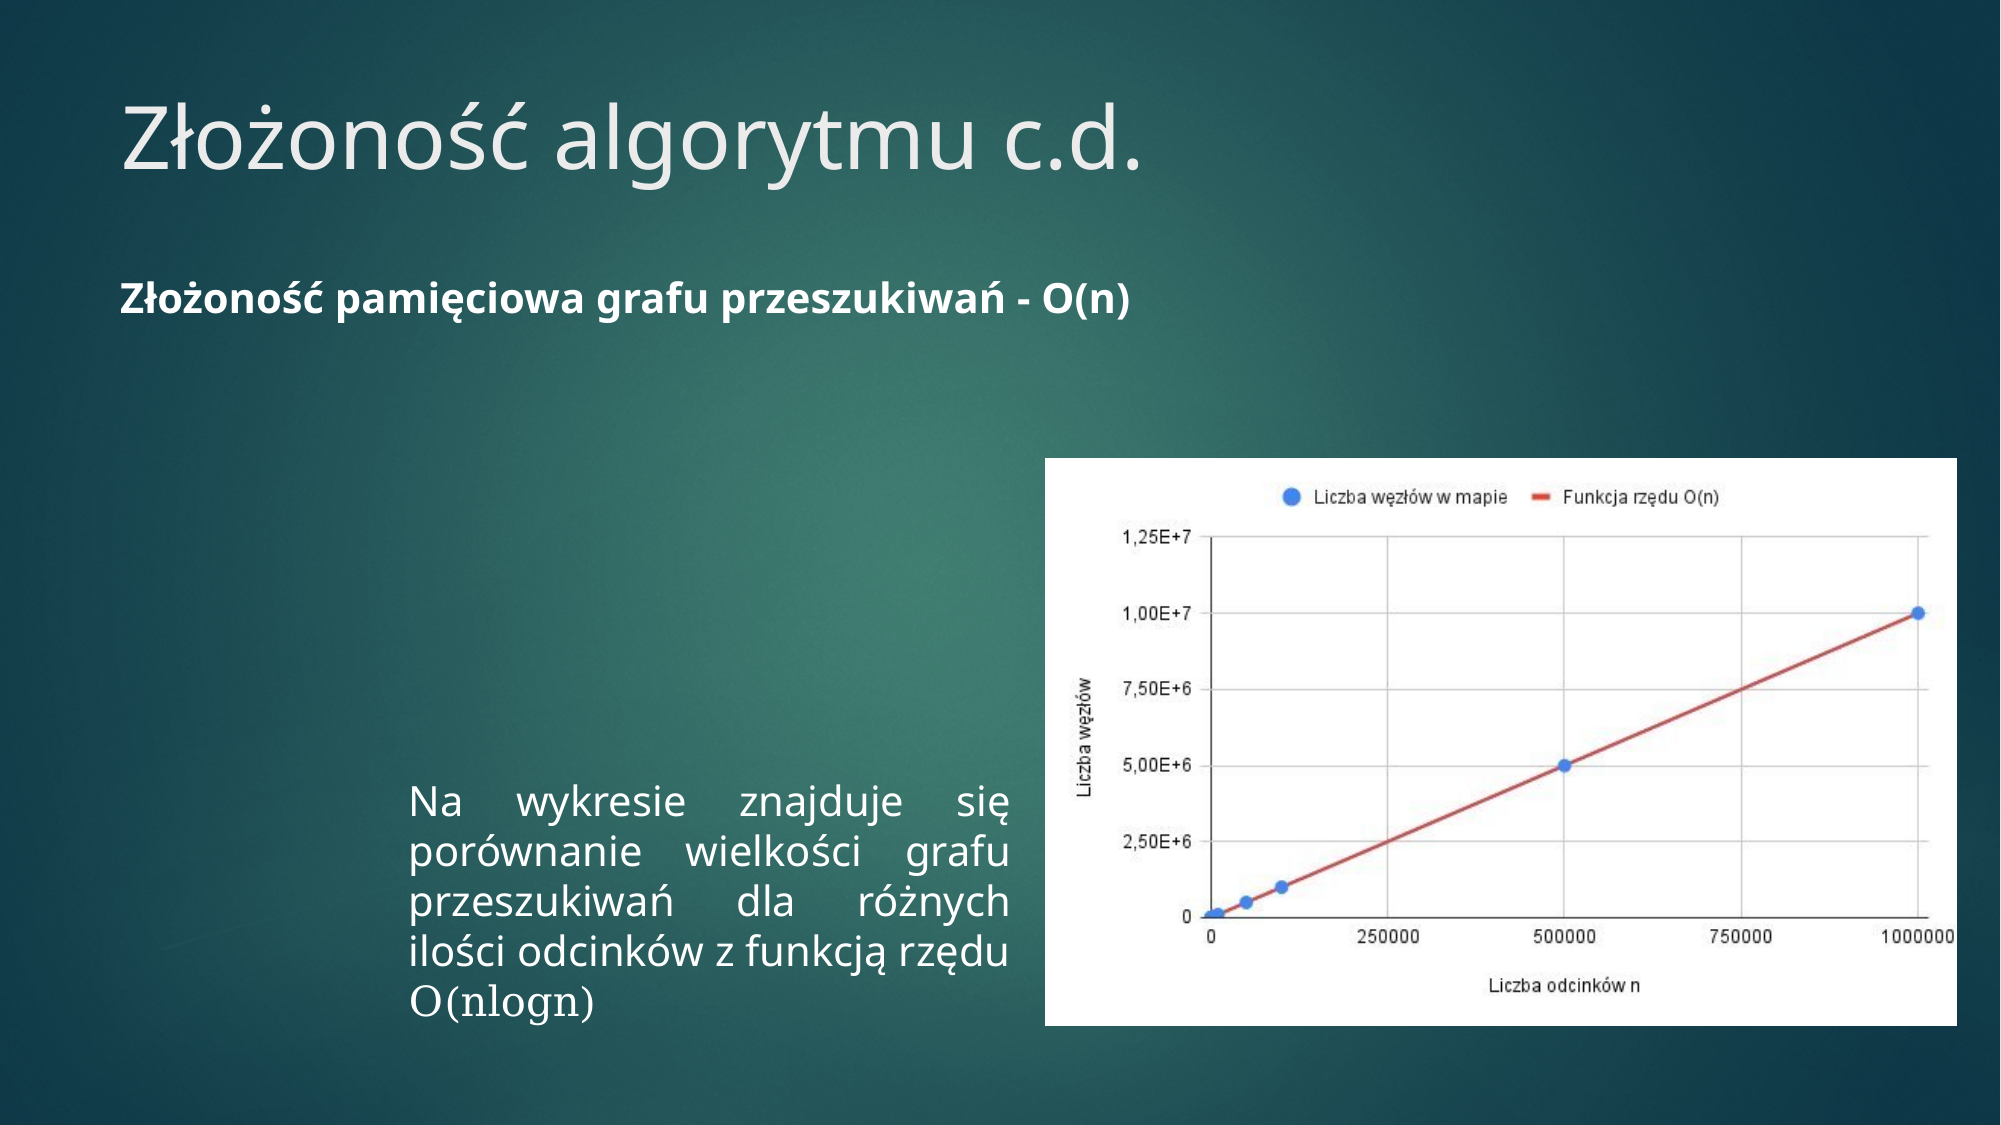

# Złożoność algorytmu c.d.
Złożoność pamięciowa grafu przeszukiwań - O(n)
Na wykresie znajduje się porównanie wielkości grafu przeszukiwań dla różnych ilości odcinków z funkcją rzędu O(nlogn)